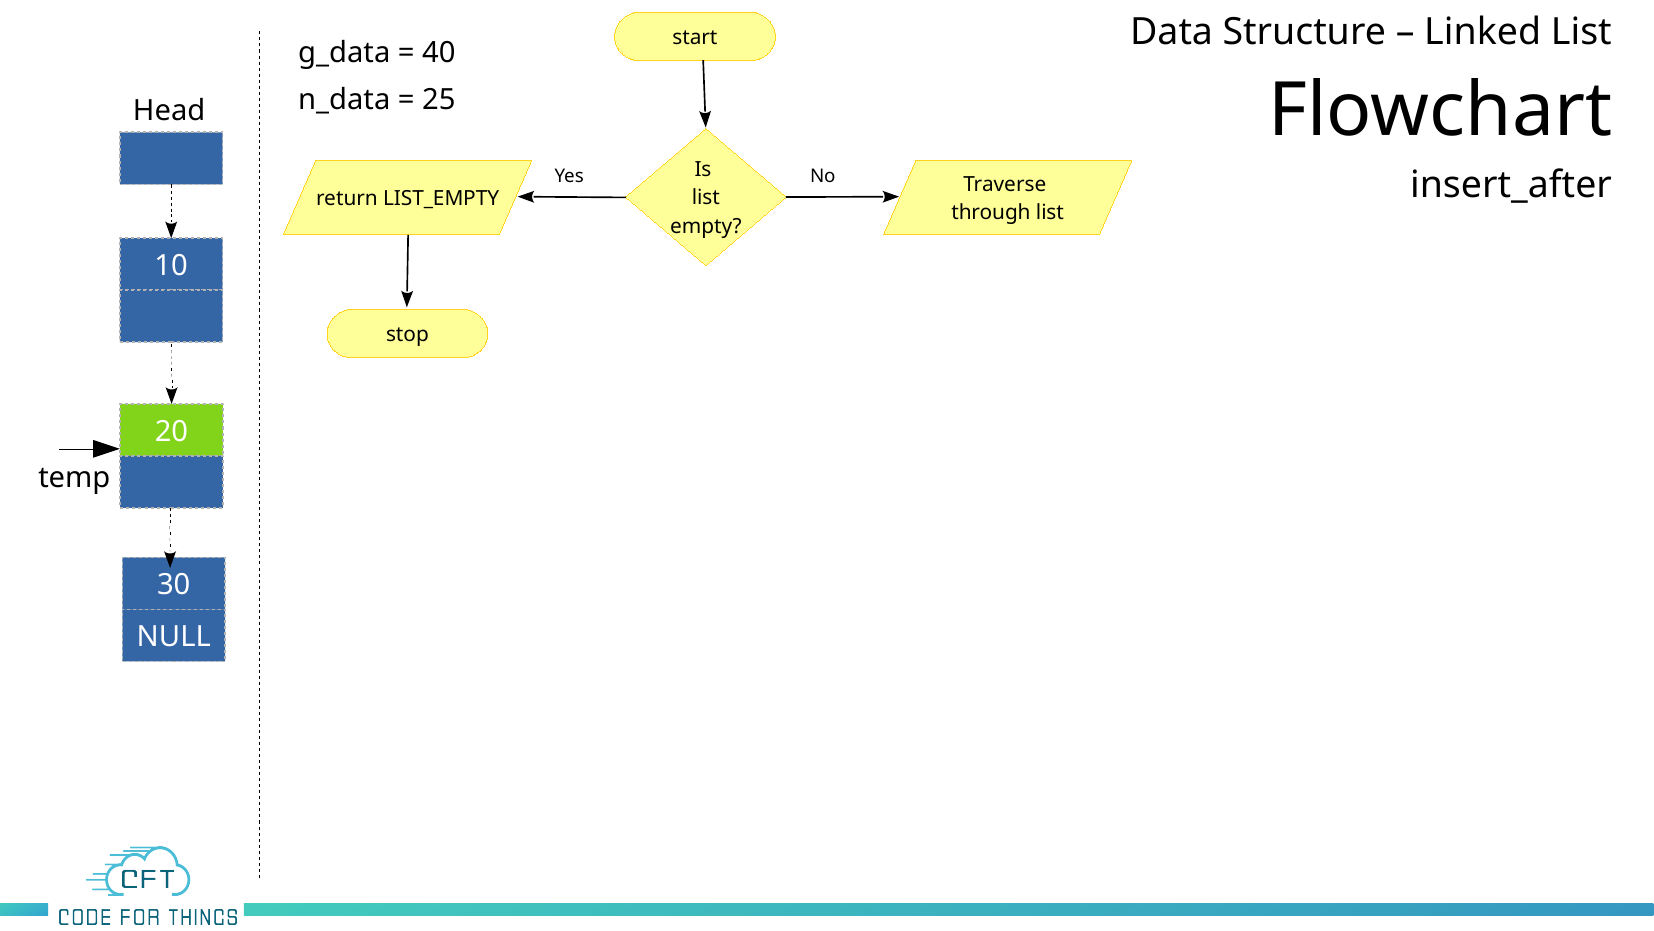

# Data Structure – Linked List Flowchart insert_after
start
g_data = 40
n_data = 25
Head
Is
list
empty?
No
Yes
return LIST_EMPTY
Traverse
through list
10
stop
20
temp
30
NULL
2